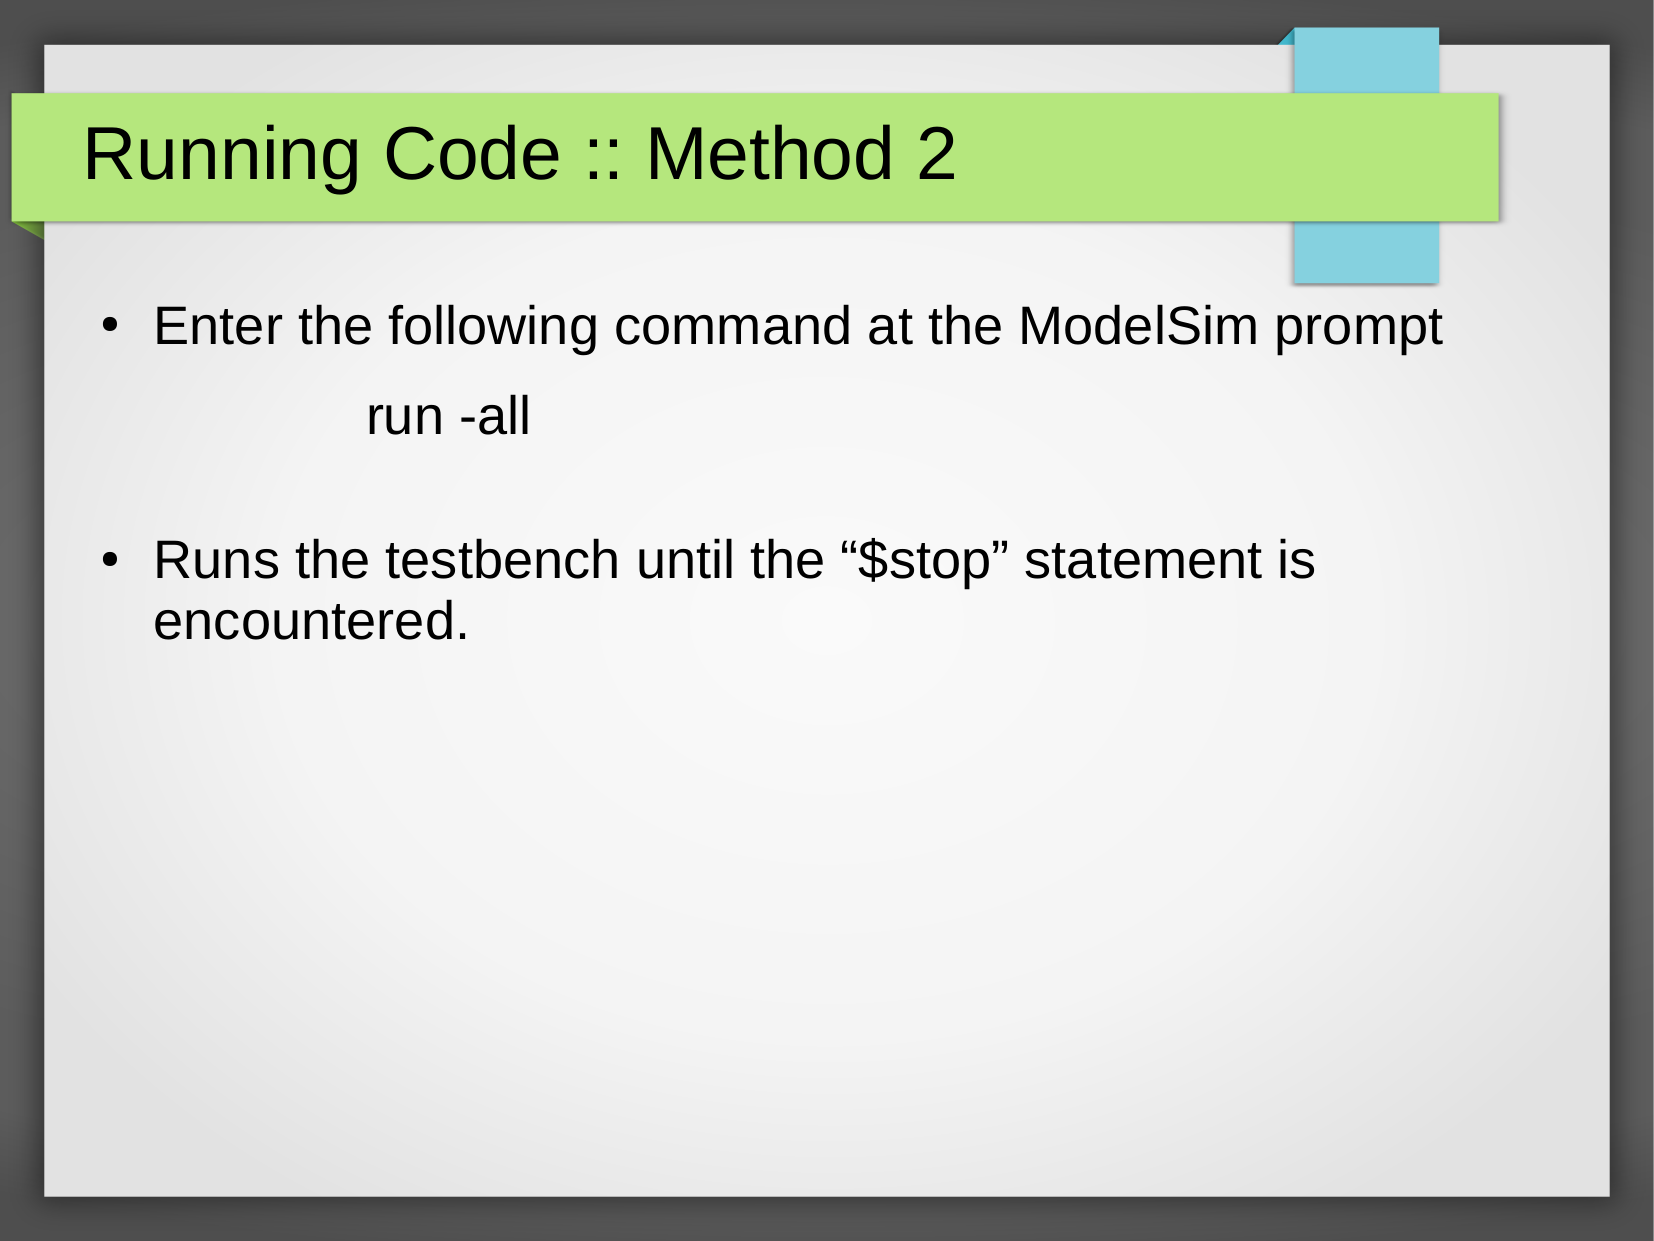

# Running Code :: Method 2
Enter the following command at the ModelSim prompt
run -all
Runs the testbench until the “$stop” statement is encountered.